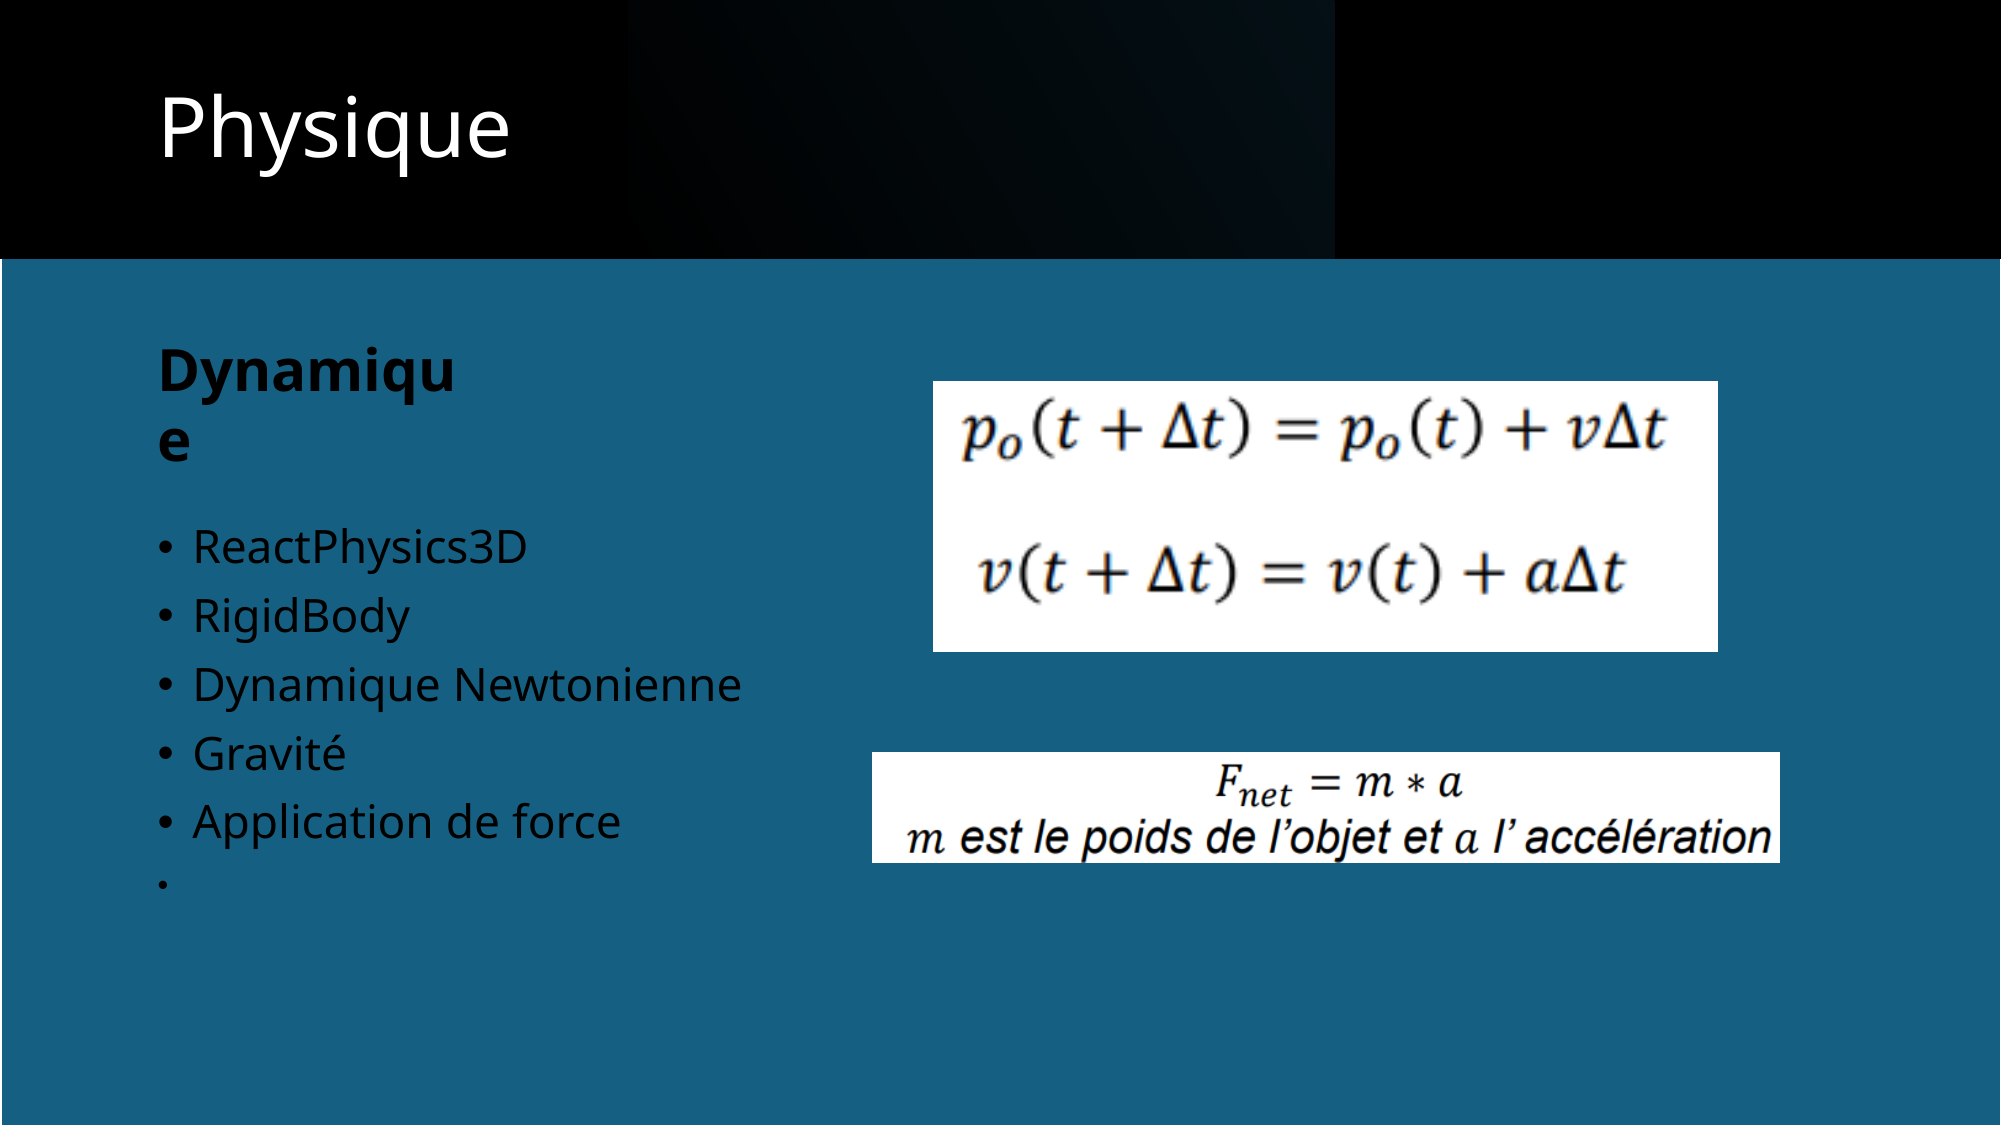

# Physique
Dynamique
ReactPhysics3D
RigidBody
Dynamique Newtonienne
Gravité
Application de force